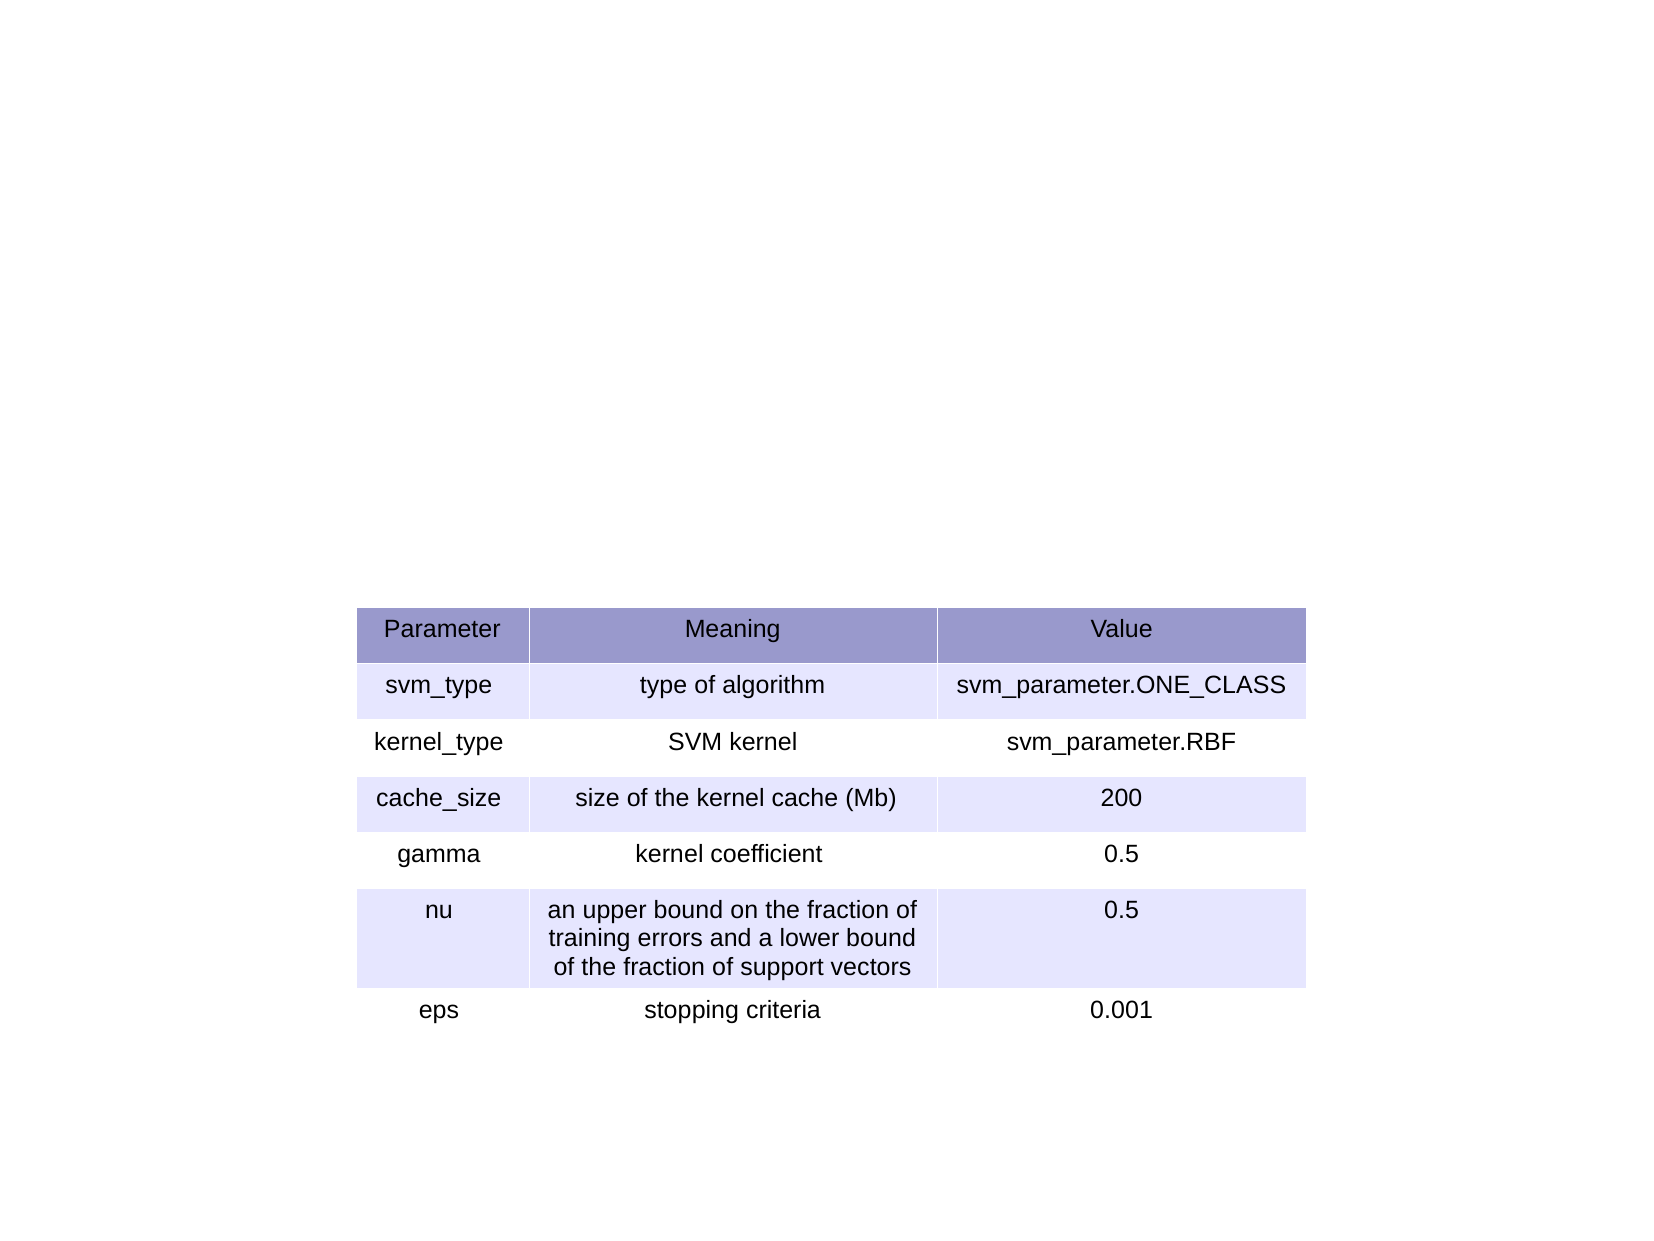

| Parameter | Meaning | Value |
| --- | --- | --- |
| svm\_type | type of algorithm | svm\_parameter.ONE\_CLASS |
| kernel\_type | SVM kernel | svm\_parameter.RBF |
| cache\_size | size of the kernel cache (Mb) | 200 |
| gamma | kernel coefficient | 0.5 |
| nu | an upper bound on the fraction of training errors and a lower bound of the fraction of support vectors | 0.5 |
| eps | stopping criteria | 0.001 |